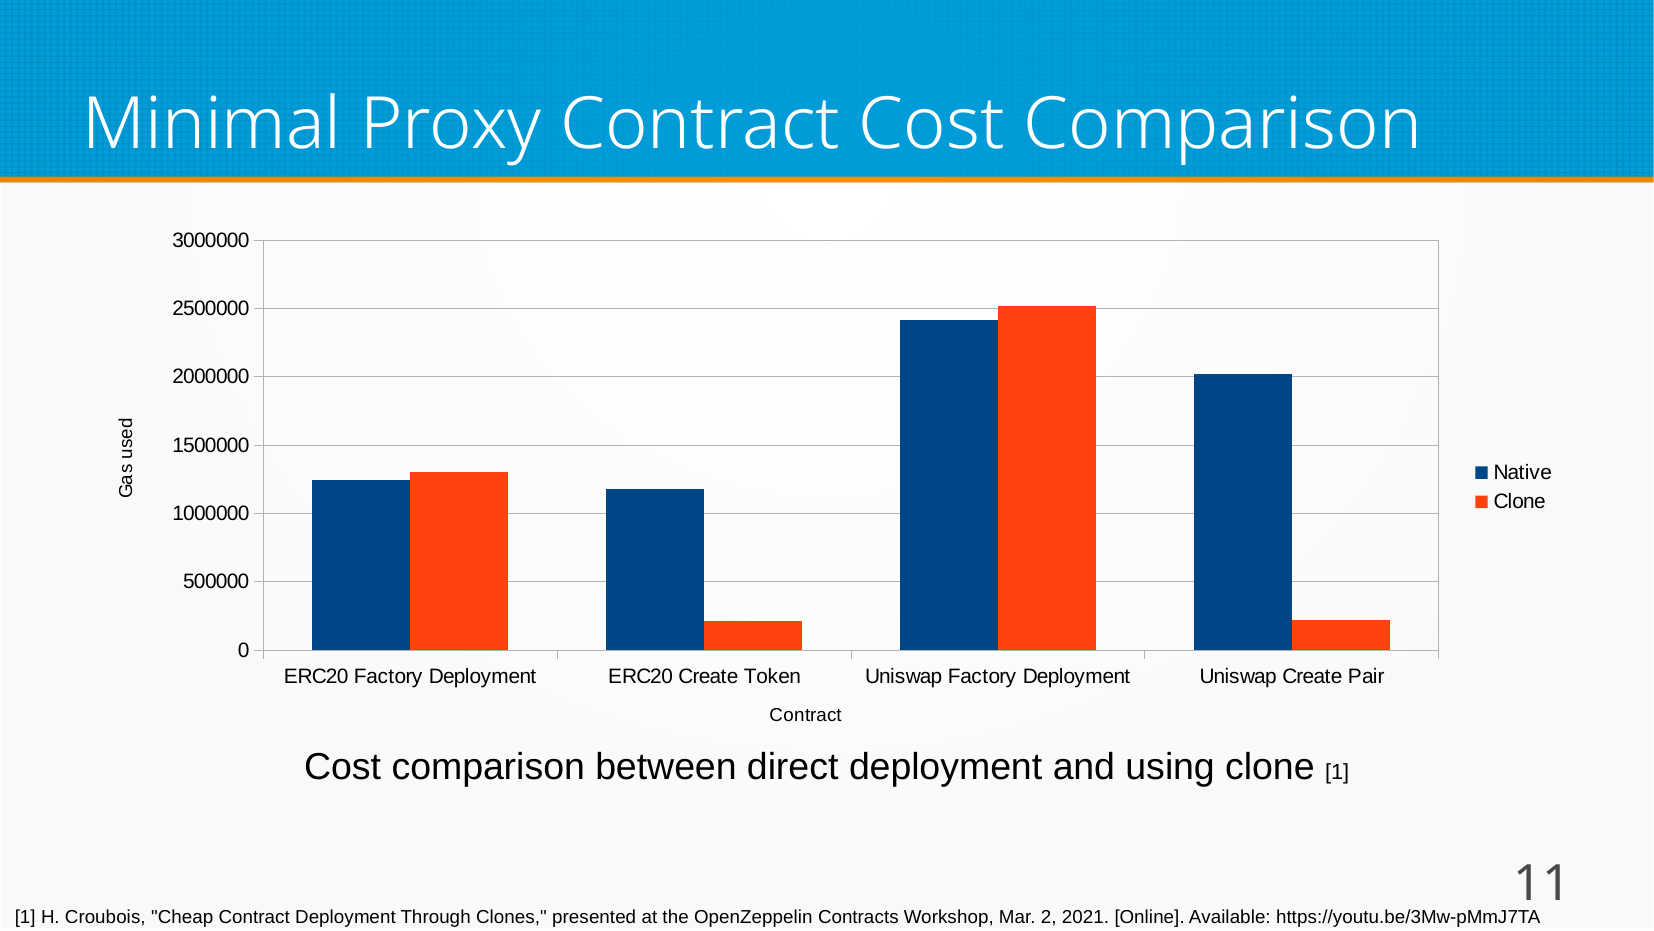

# Minimal Proxy Contract Cost Comparison
### Chart
| Category | Native | Clone |
|---|---|---|
| ERC20 Factory Deployment | 1245959.0 | 1305848.0 |
| ERC20 Create Token | 1179977.0 | 209109.0 |
| Uniswap Factory Deployment | 2412730.0 | 2514634.0 |
| Uniswap Create Pair | 2020039.0 | 218099.0 |Cost comparison between direct deployment and using clone [1]
11
[1] H. Croubois, "Cheap Contract Deployment Through Clones," presented at the OpenZeppelin Contracts Workshop, Mar. 2, 2021. [Online]. Available: https://youtu.be/3Mw-pMmJ7TA